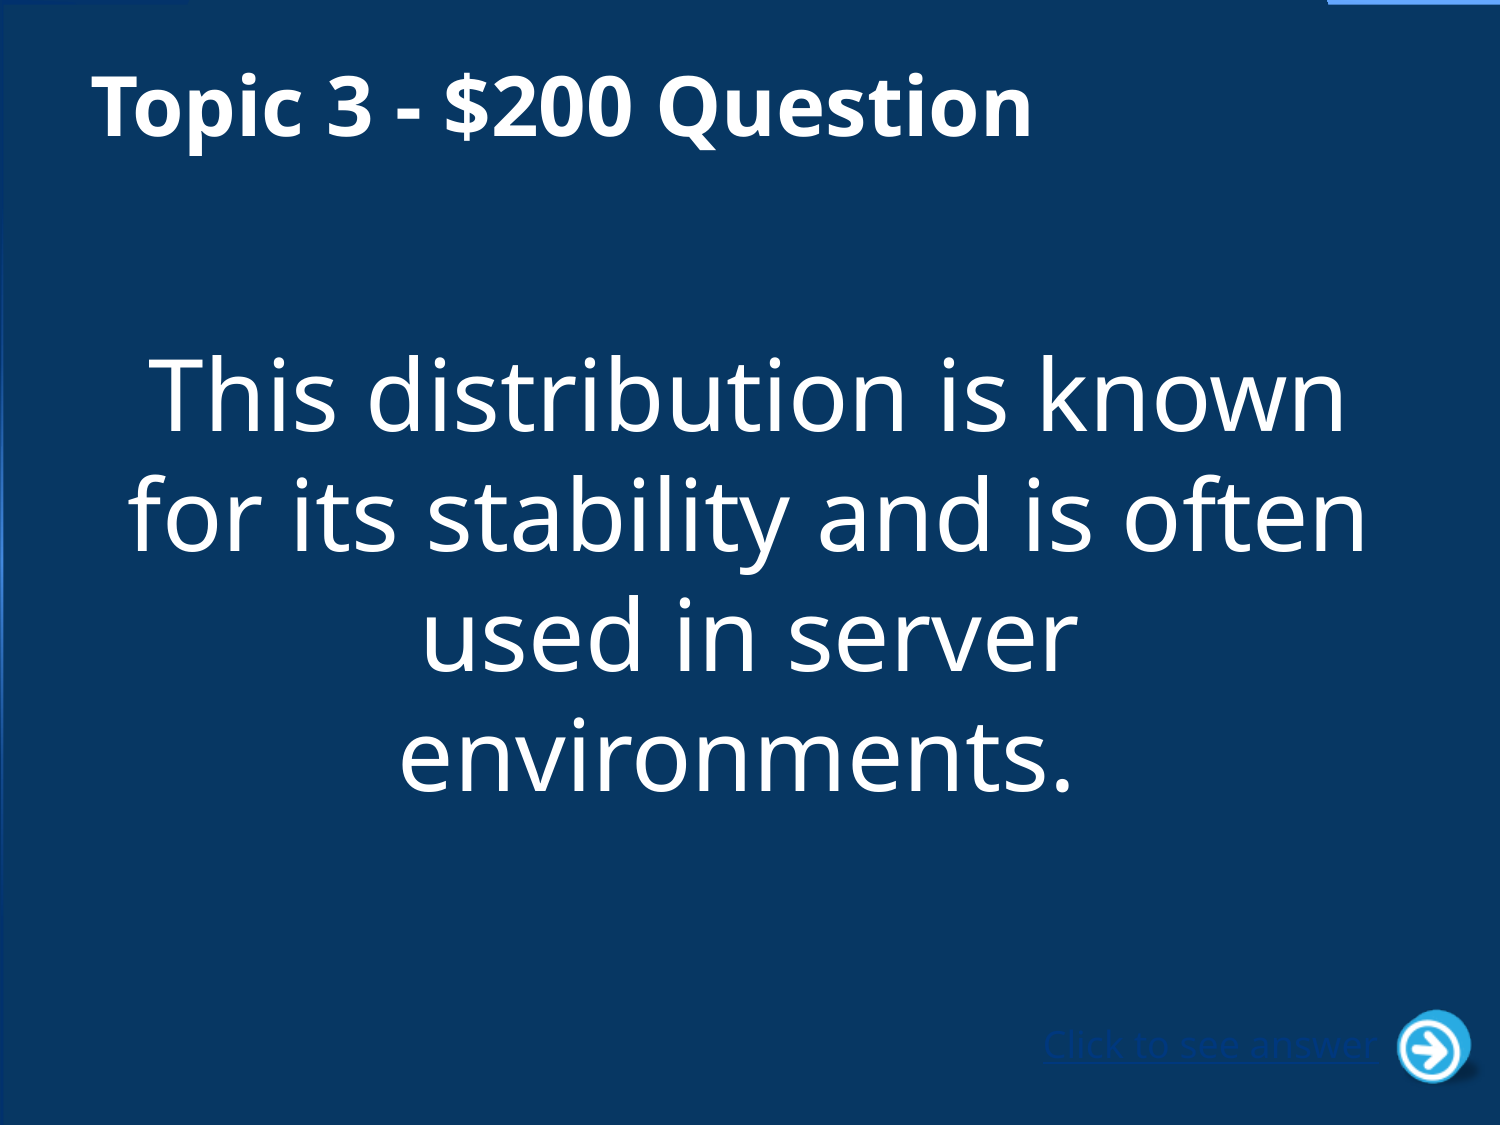

Topic 3 - $200 Question
# This distribution is known for its stability and is often used in server environments.
Click to see answer